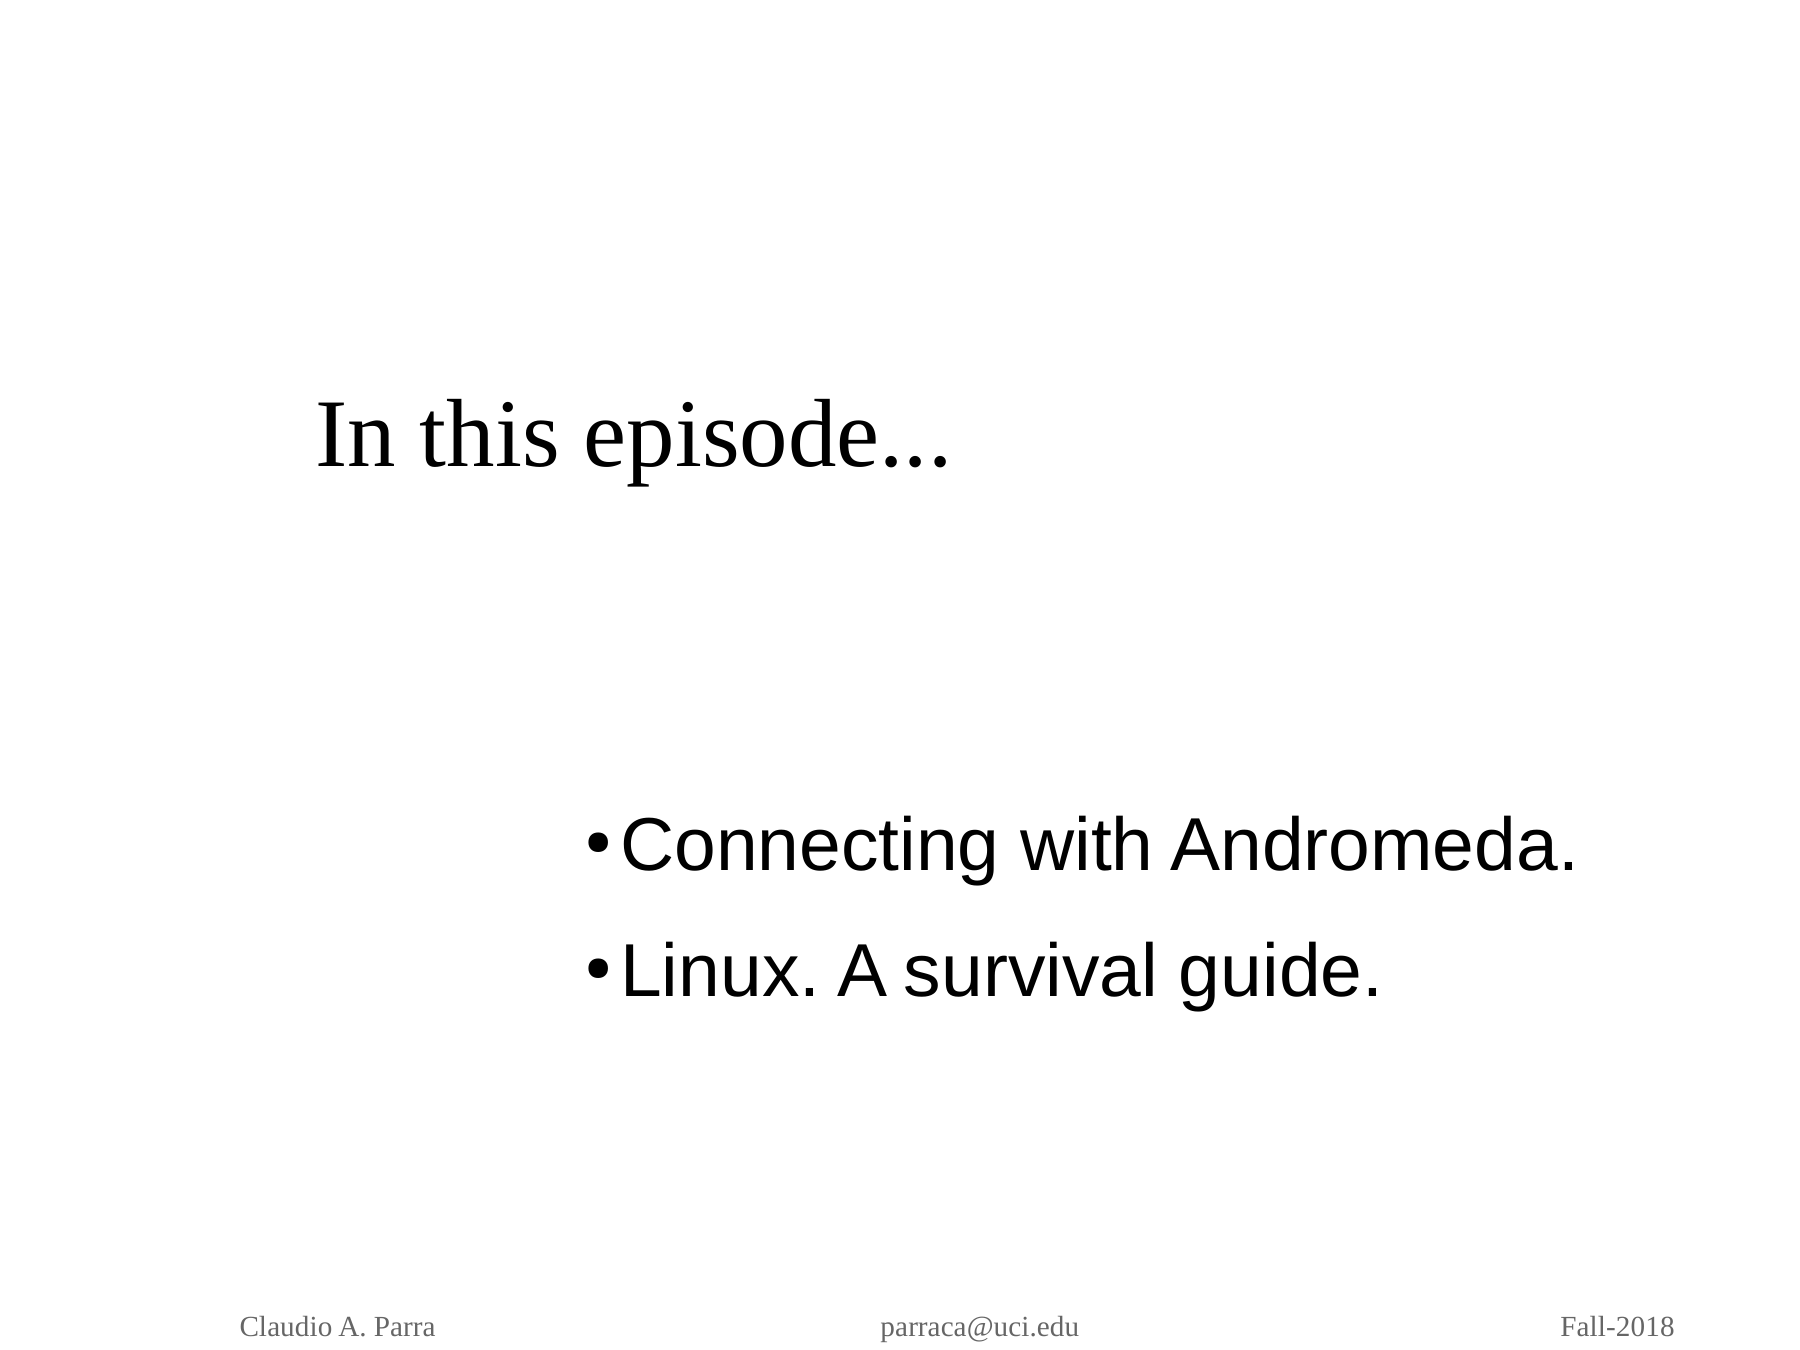

# In this episode...
Connecting with Andromeda.
Linux. A survival guide.